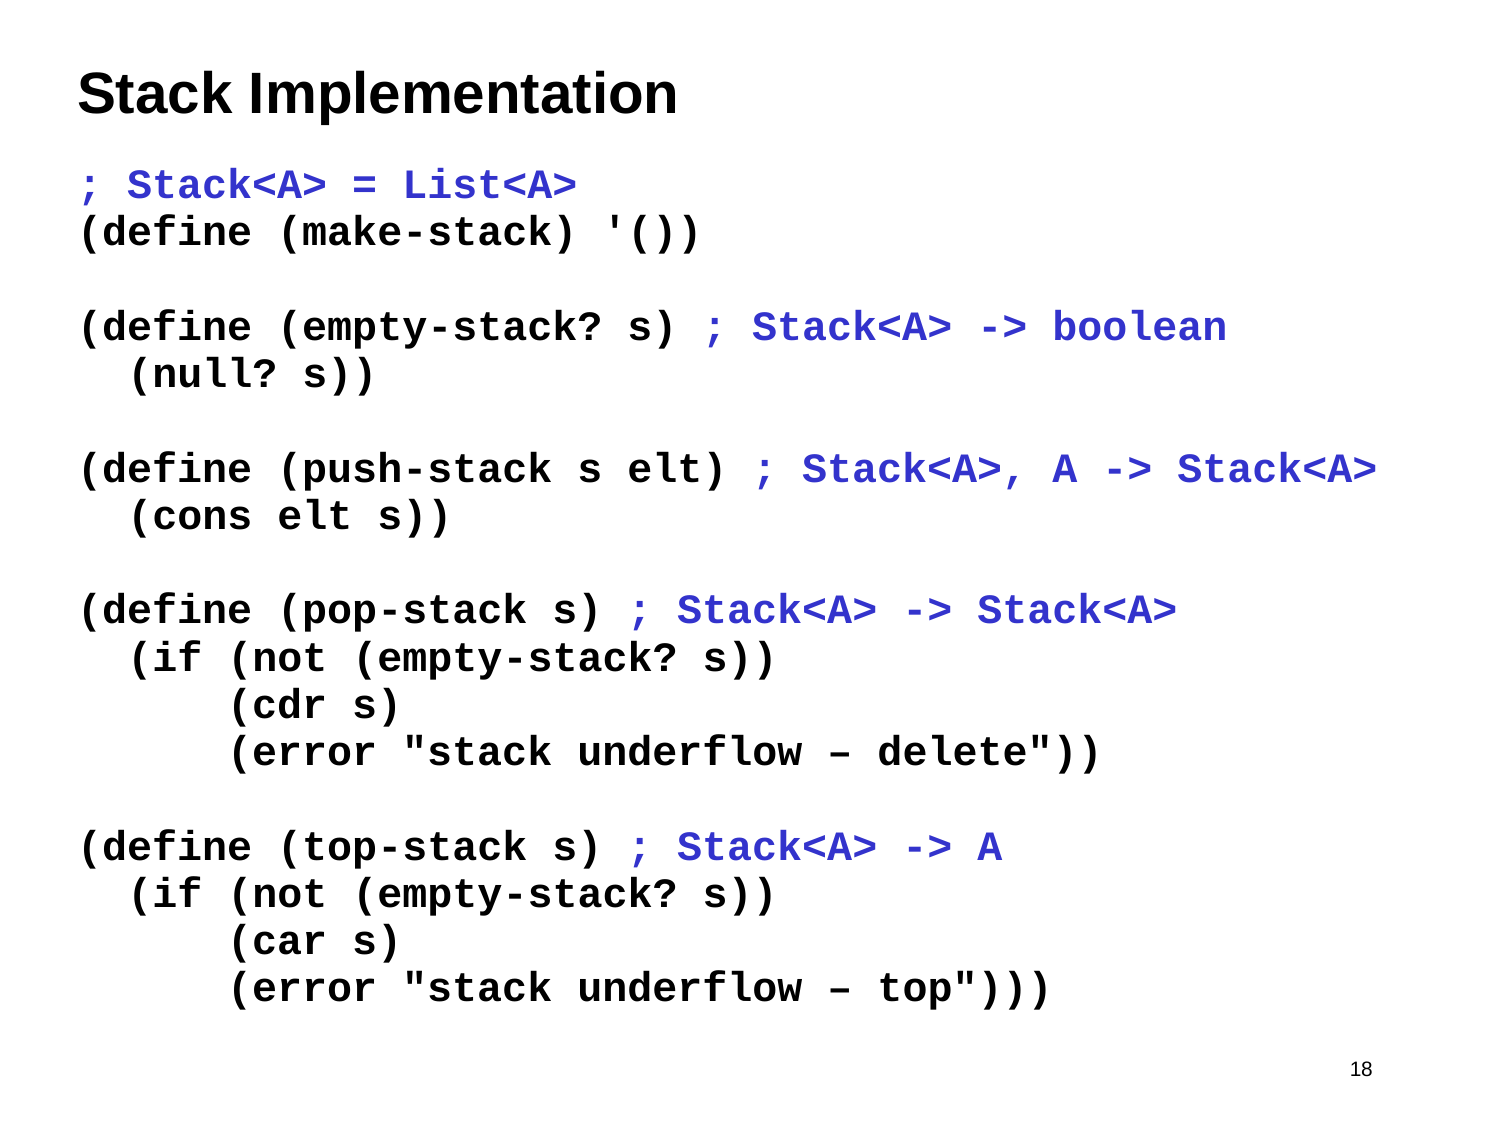

# Stack Implementation
; Stack<A> = List<A>
(define (make-stack) '())
(define (empty-stack? s) ; Stack<A> -> boolean
 (null? s))
(define (push-stack s elt) ; Stack<A>, A -> Stack<A>
 (cons elt s))
(define (pop-stack s) ; Stack<A> -> Stack<A>
 (if (not (empty-stack? s))
 (cdr s)
 (error "stack underflow – delete"))
(define (top-stack s) ; Stack<A> -> A
 (if (not (empty-stack? s))
 (car s)
 (error "stack underflow – top")))
18